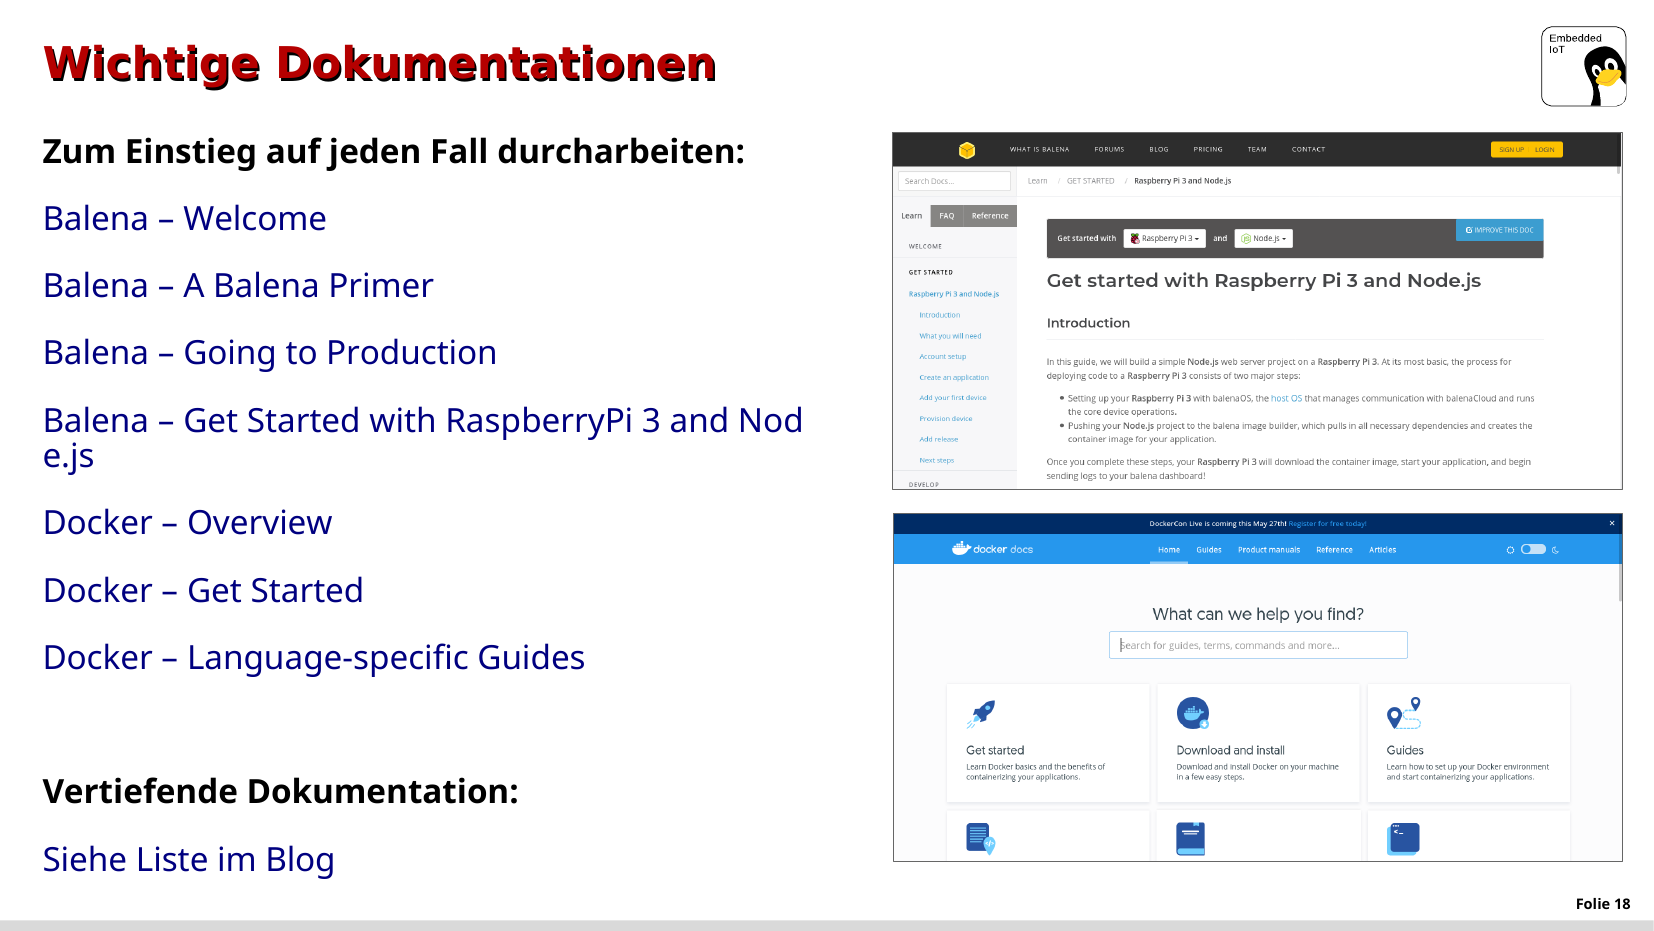

# Wichtige Dokumentationen
Zum Einstieg auf jeden Fall durcharbeiten:
Balena – Welcome
Balena – A Balena Primer
Balena – Going to Production
Balena – Get Started with RaspberryPi 3 and Node.js
Docker – Overview
Docker – Get Started
Docker – Language-specific Guides
Vertiefende Dokumentation:
Siehe Liste im Blog